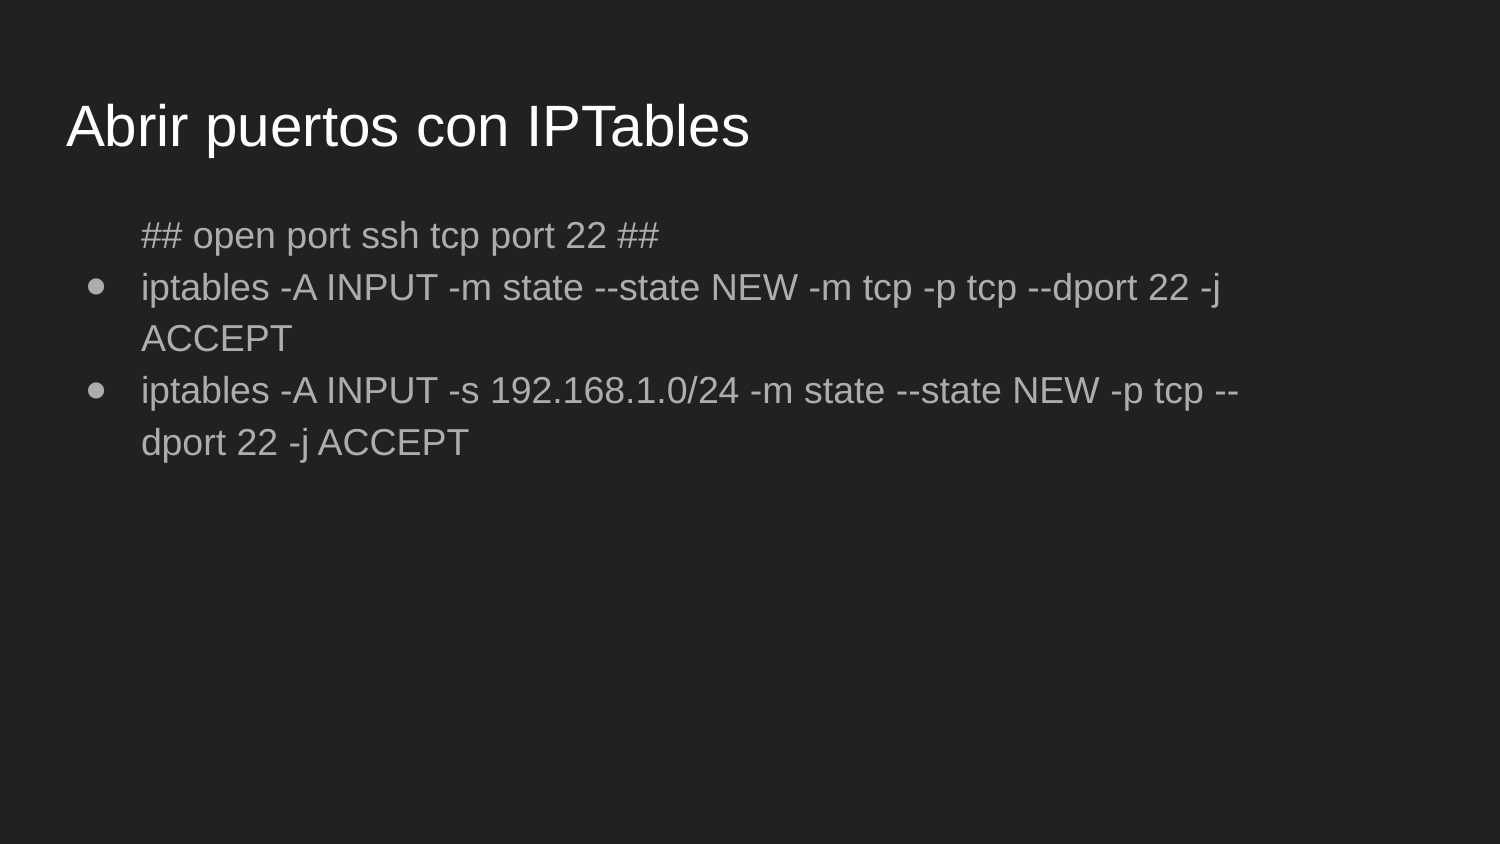

# Abrir puertos con IPTables
## open port ssh tcp port 22 ##
iptables -A INPUT -m state --state NEW -m tcp -p tcp --dport 22 -j ACCEPT
iptables -A INPUT -s 192.168.1.0/24 -m state --state NEW -p tcp --dport 22 -j ACCEPT